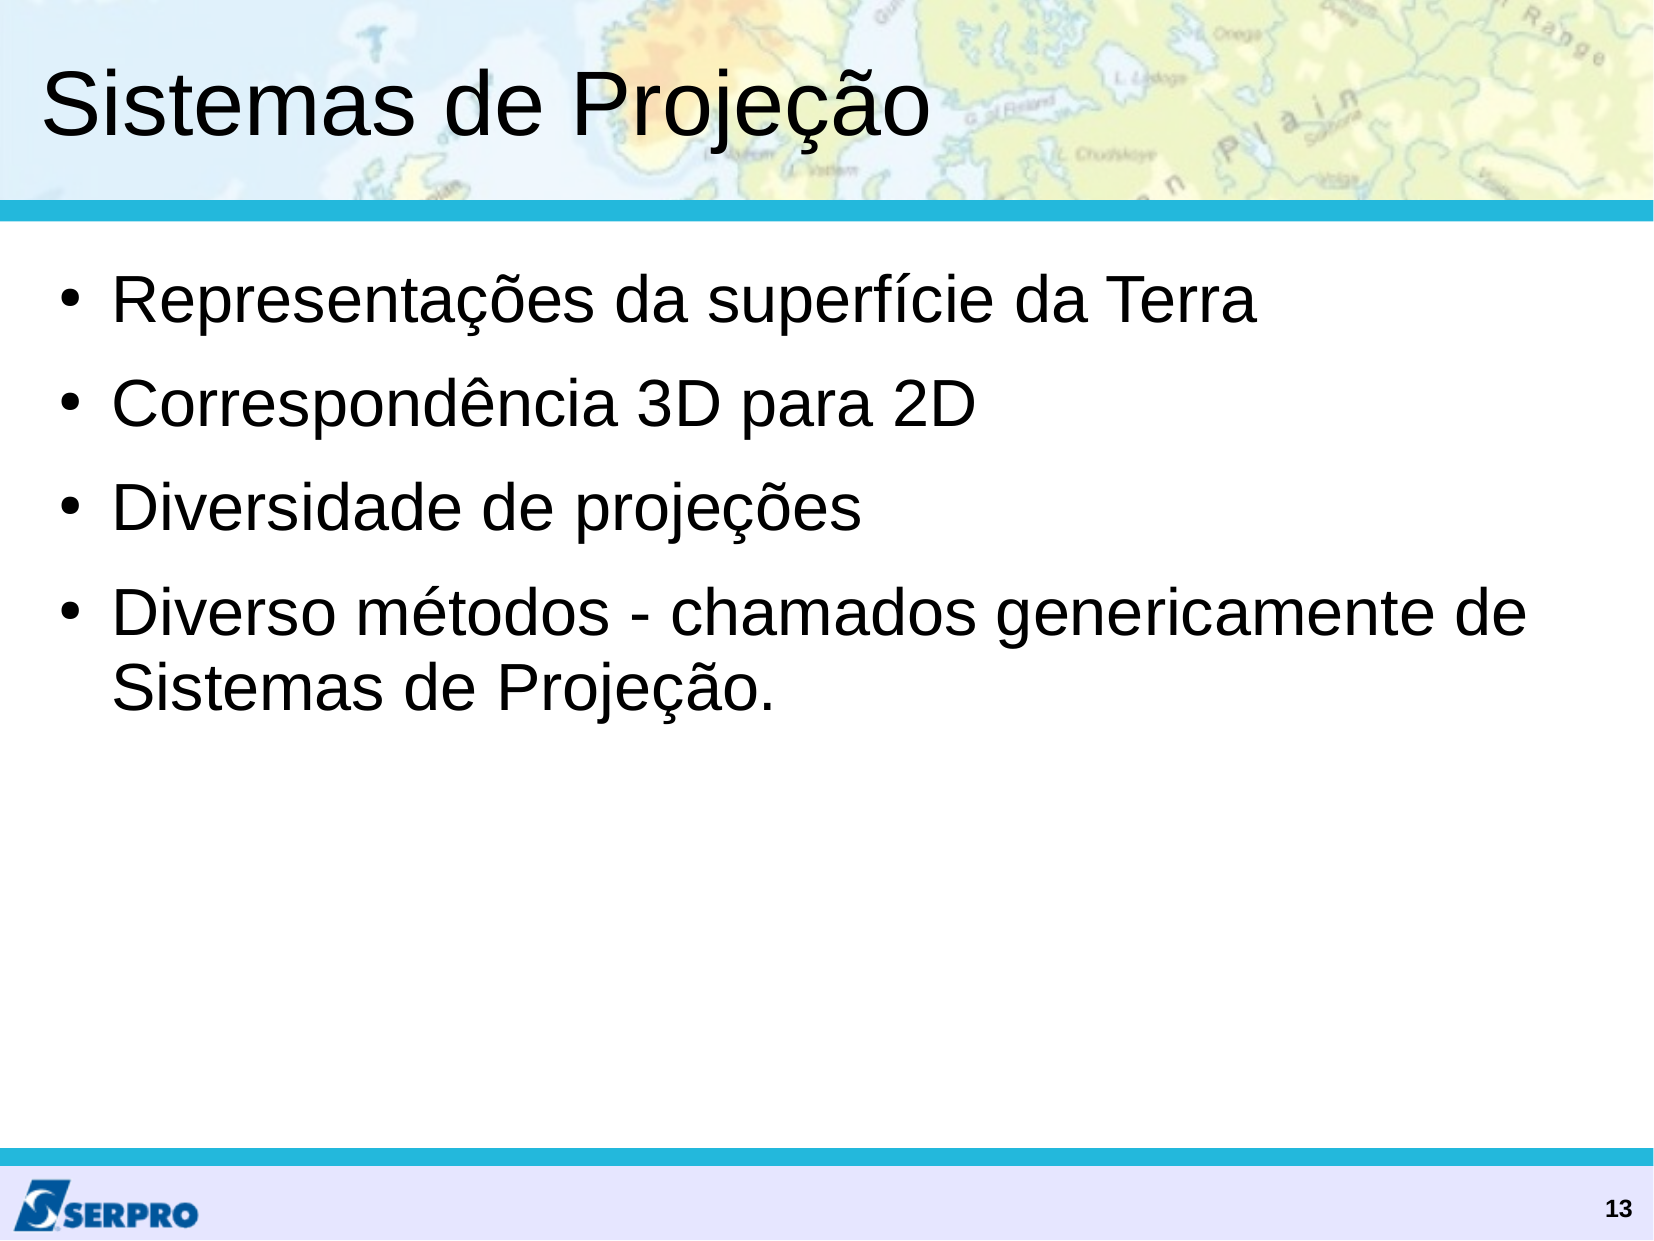

# Sistemas de Projeção
Representações da superfície da Terra
Correspondência 3D para 2D
Diversidade de projeções
Diverso métodos - chamados genericamente de Sistemas de Projeção.
13